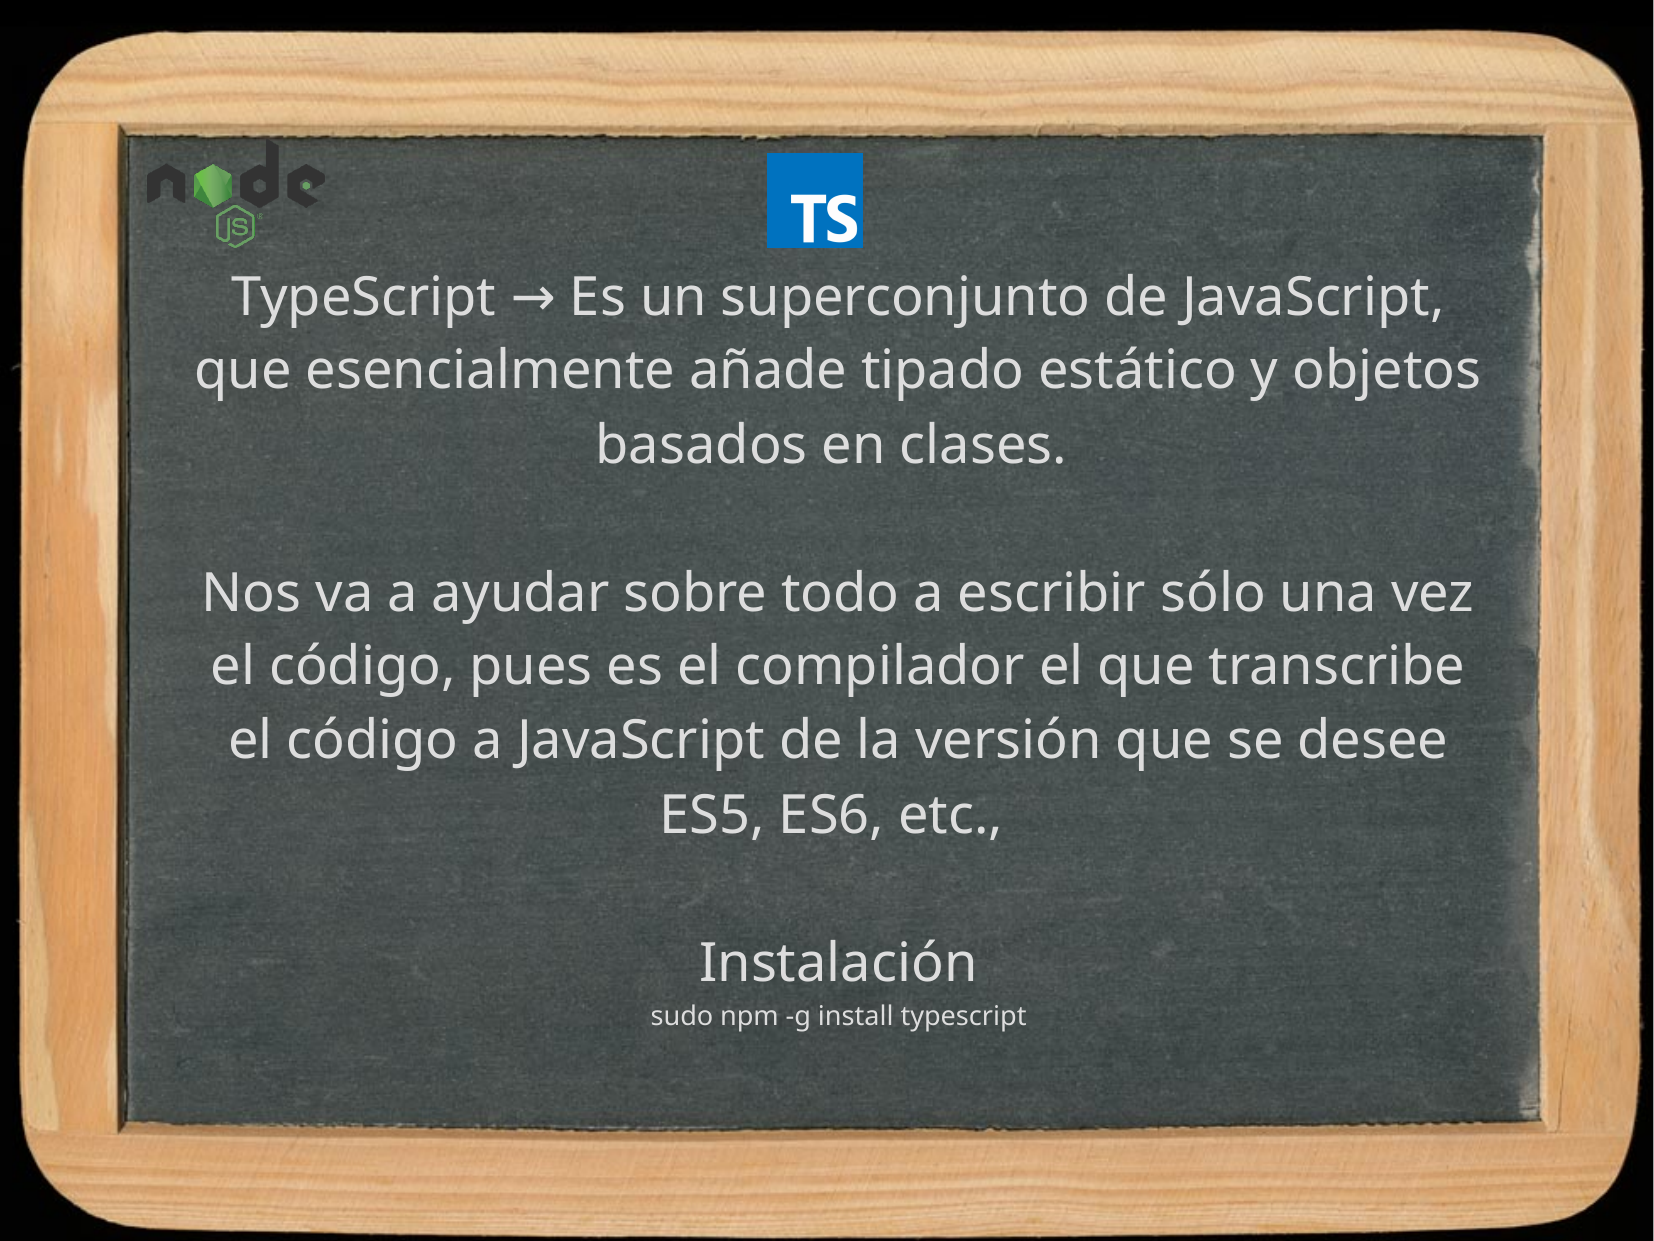

TypeScript → Es un superconjunto de JavaScript, que esencialmente añade tipado estático y objetos basados en clases.
Nos va a ayudar sobre todo a escribir sólo una vez el código, pues es el compilador el que transcribe el código a JavaScript de la versión que se desee ES5, ES6, etc.,
Instalación
sudo npm -g install typescript